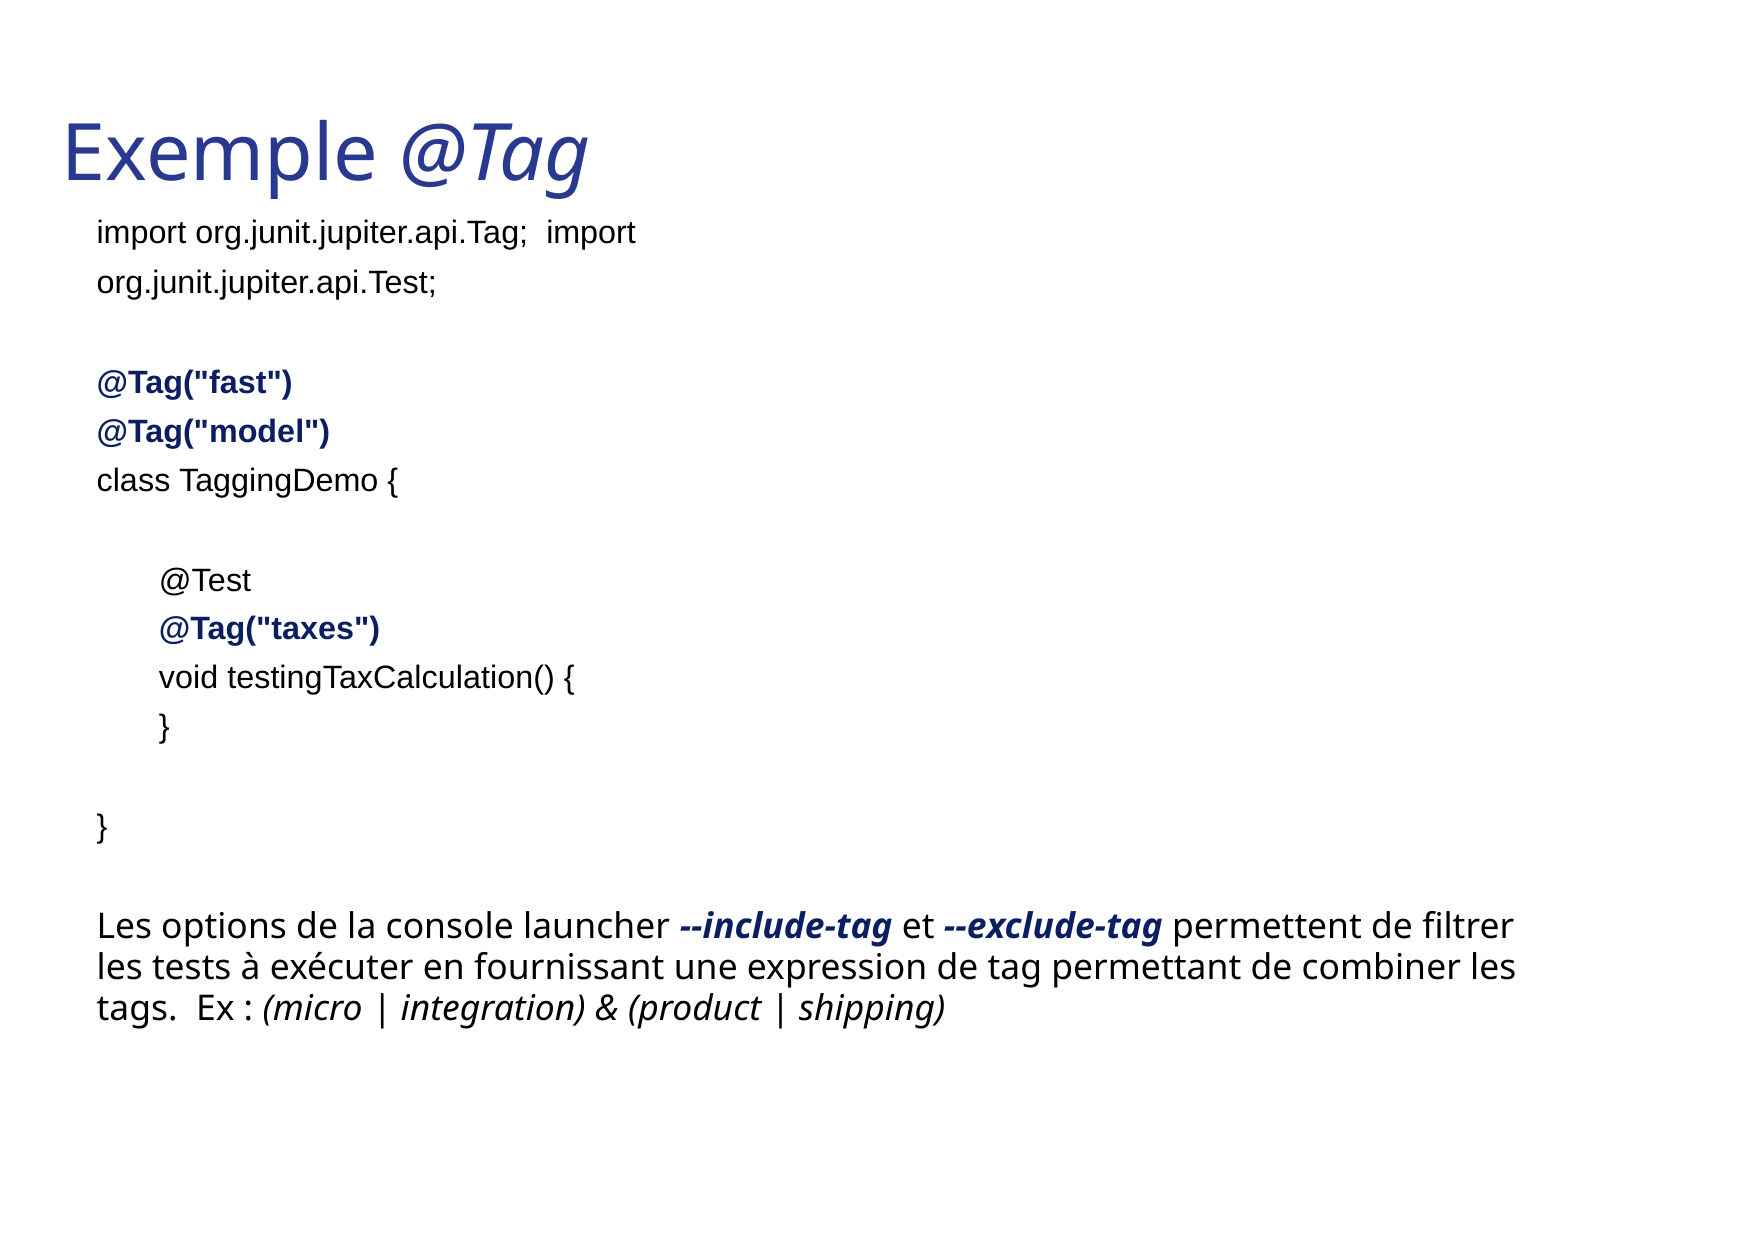

# Exemple @Tag
import org.junit.jupiter.api.Tag; import org.junit.jupiter.api.Test;
@Tag("fast")
@Tag("model")
class TaggingDemo {
@Test
@Tag("taxes")
void testingTaxCalculation() {
}
}
Les options de la console launcher --include-tag et --exclude-tag permettent de filtrer les tests à exécuter en fournissant une expression de tag permettant de combiner les tags. Ex : (micro | integration) & (product | shipping)